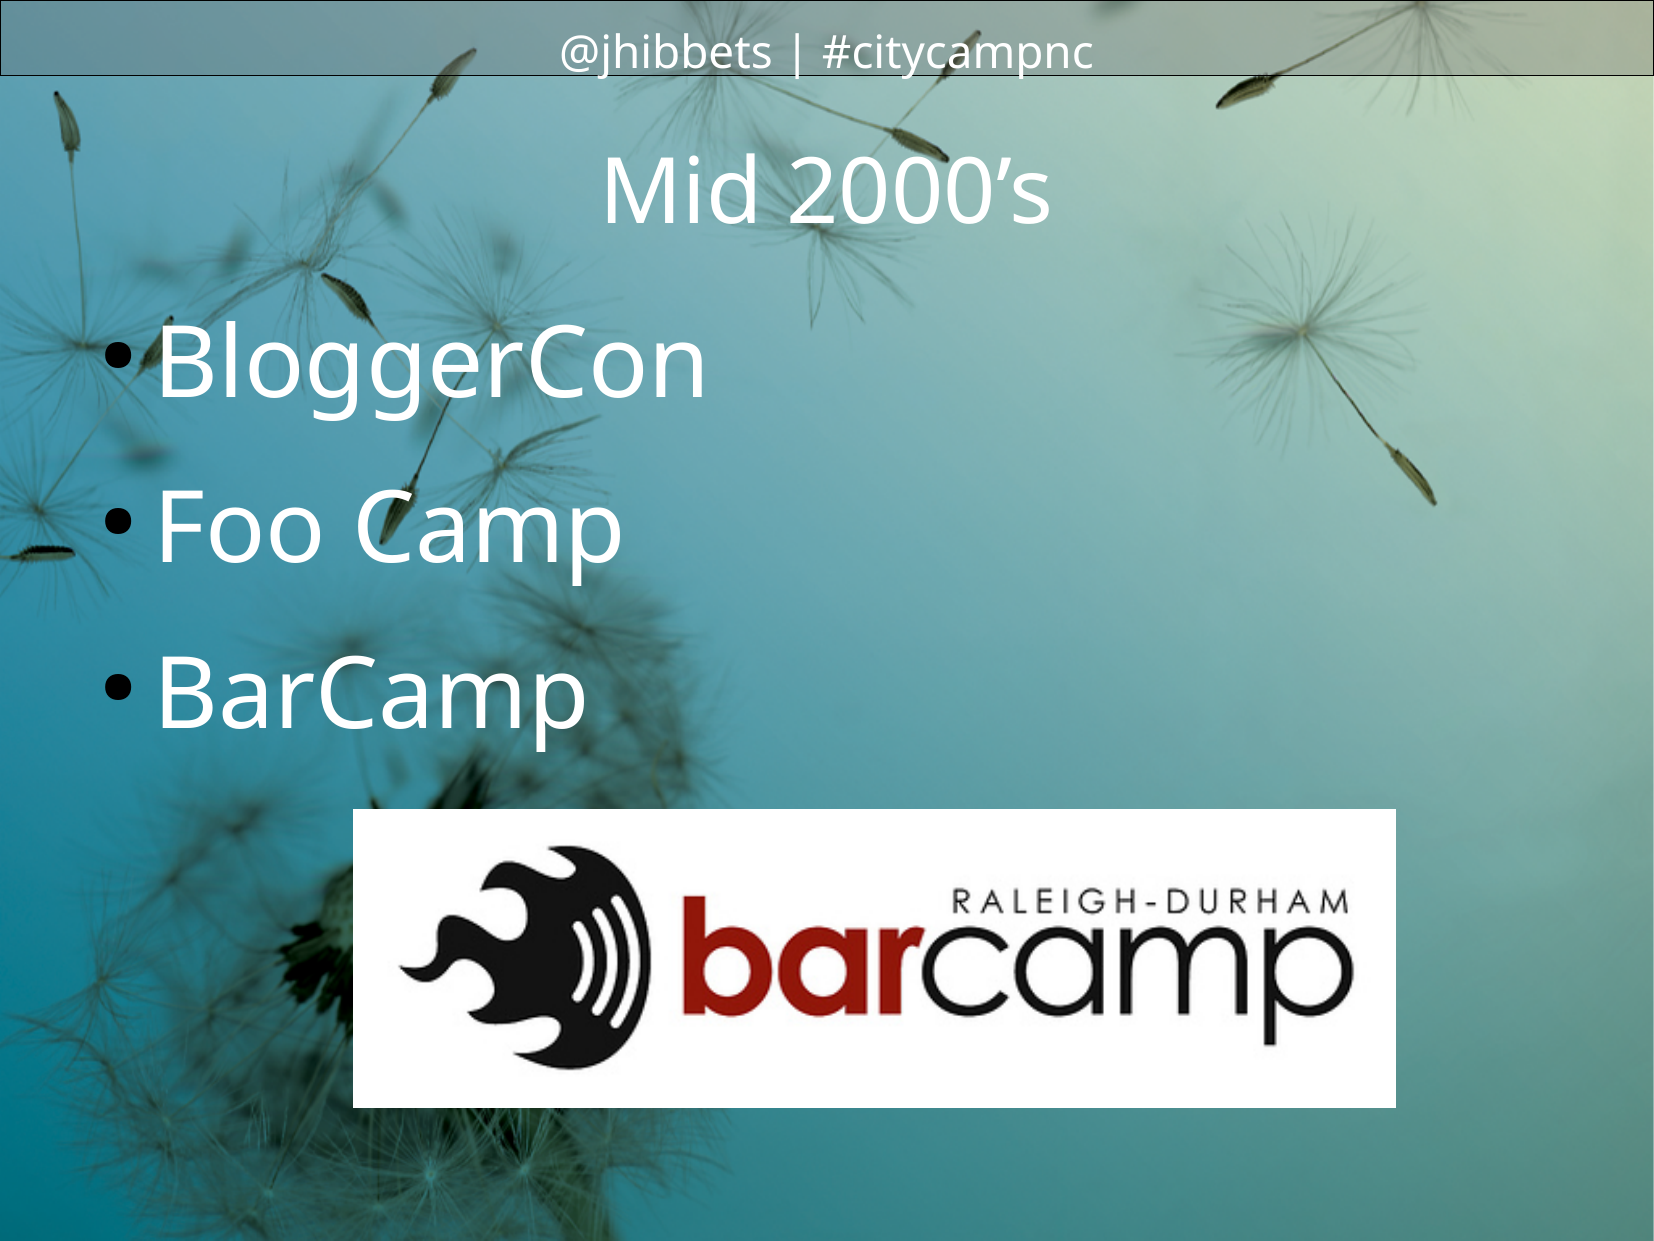

# Mid 2000’s
BloggerCon
Foo Camp
BarCamp